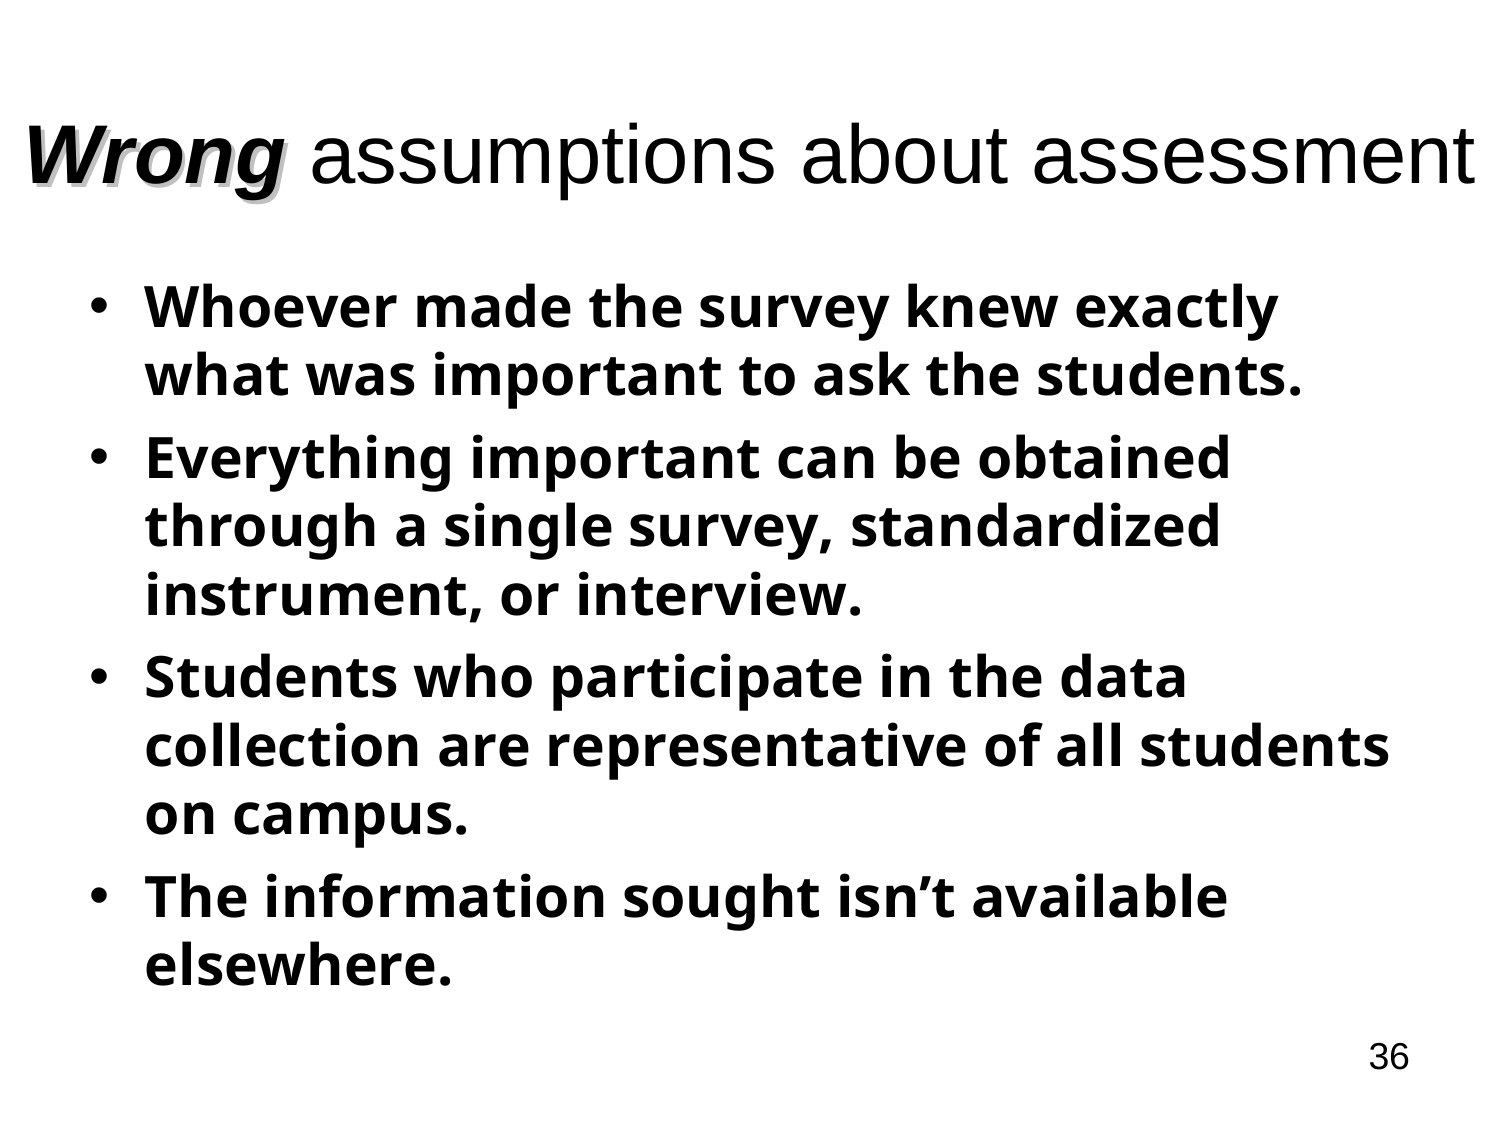

# Wrong assumptions about assessment
Whoever made the survey knew exactly what was important to ask the students.
Everything important can be obtained through a single survey, standardized instrument, or interview.
Students who participate in the data collection are representative of all students on campus.
The information sought isn’t available elsewhere.
36